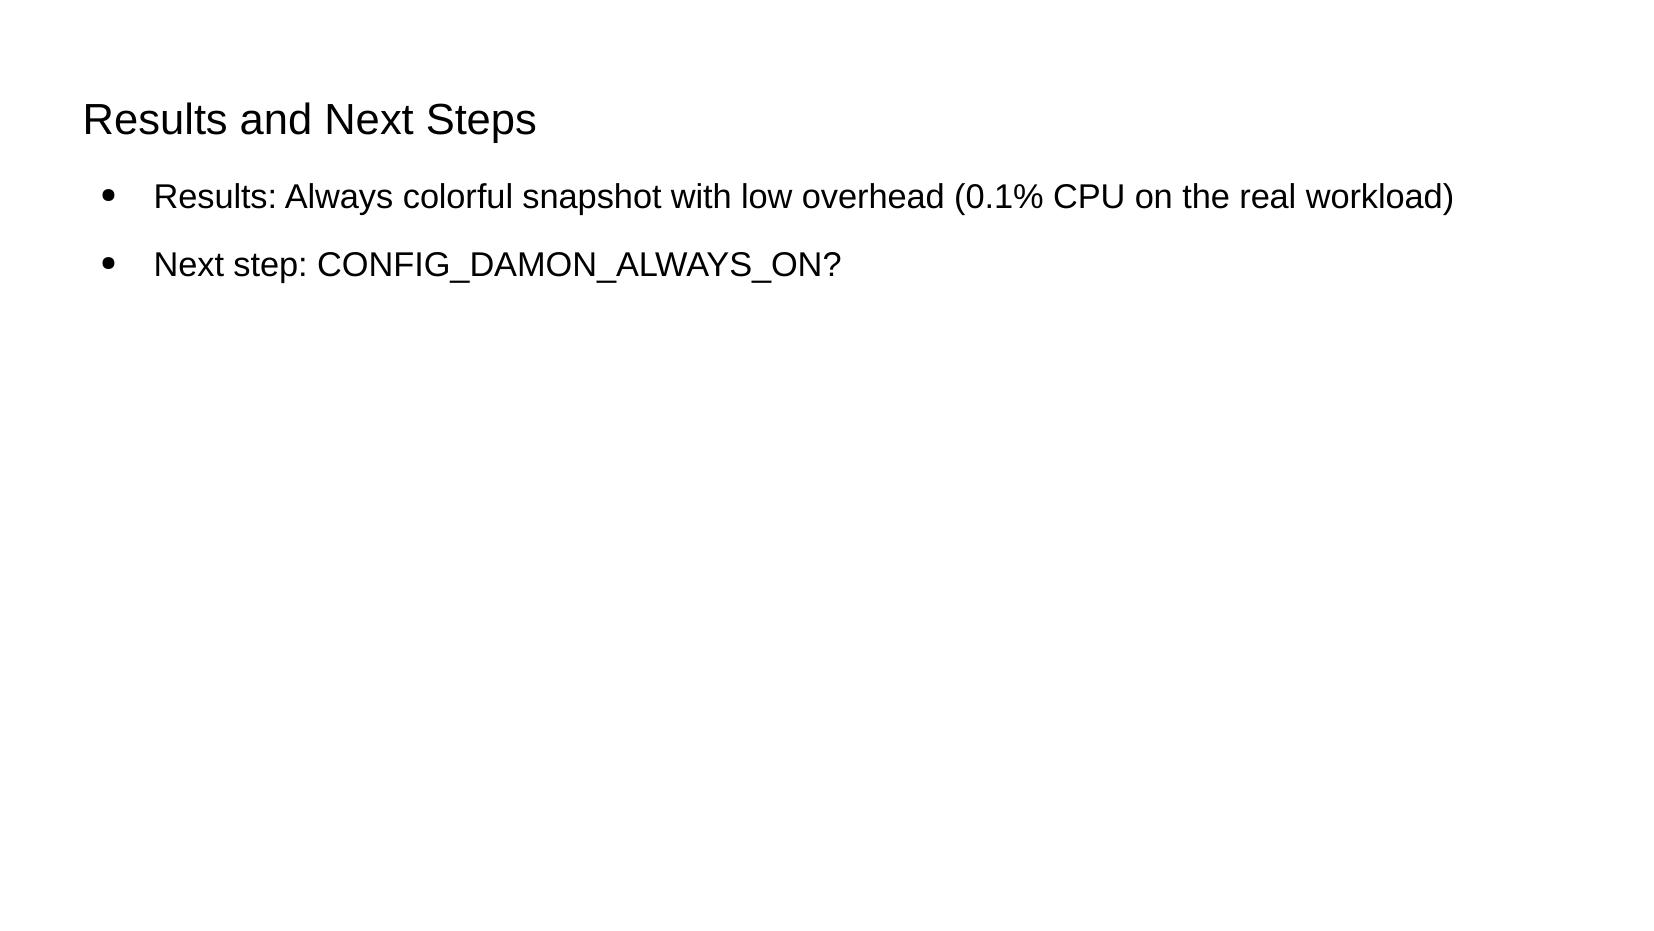

# Results and Next Steps
Results: Always colorful snapshot with low overhead (0.1% CPU on the real workload)
Next step: CONFIG_DAMON_ALWAYS_ON?